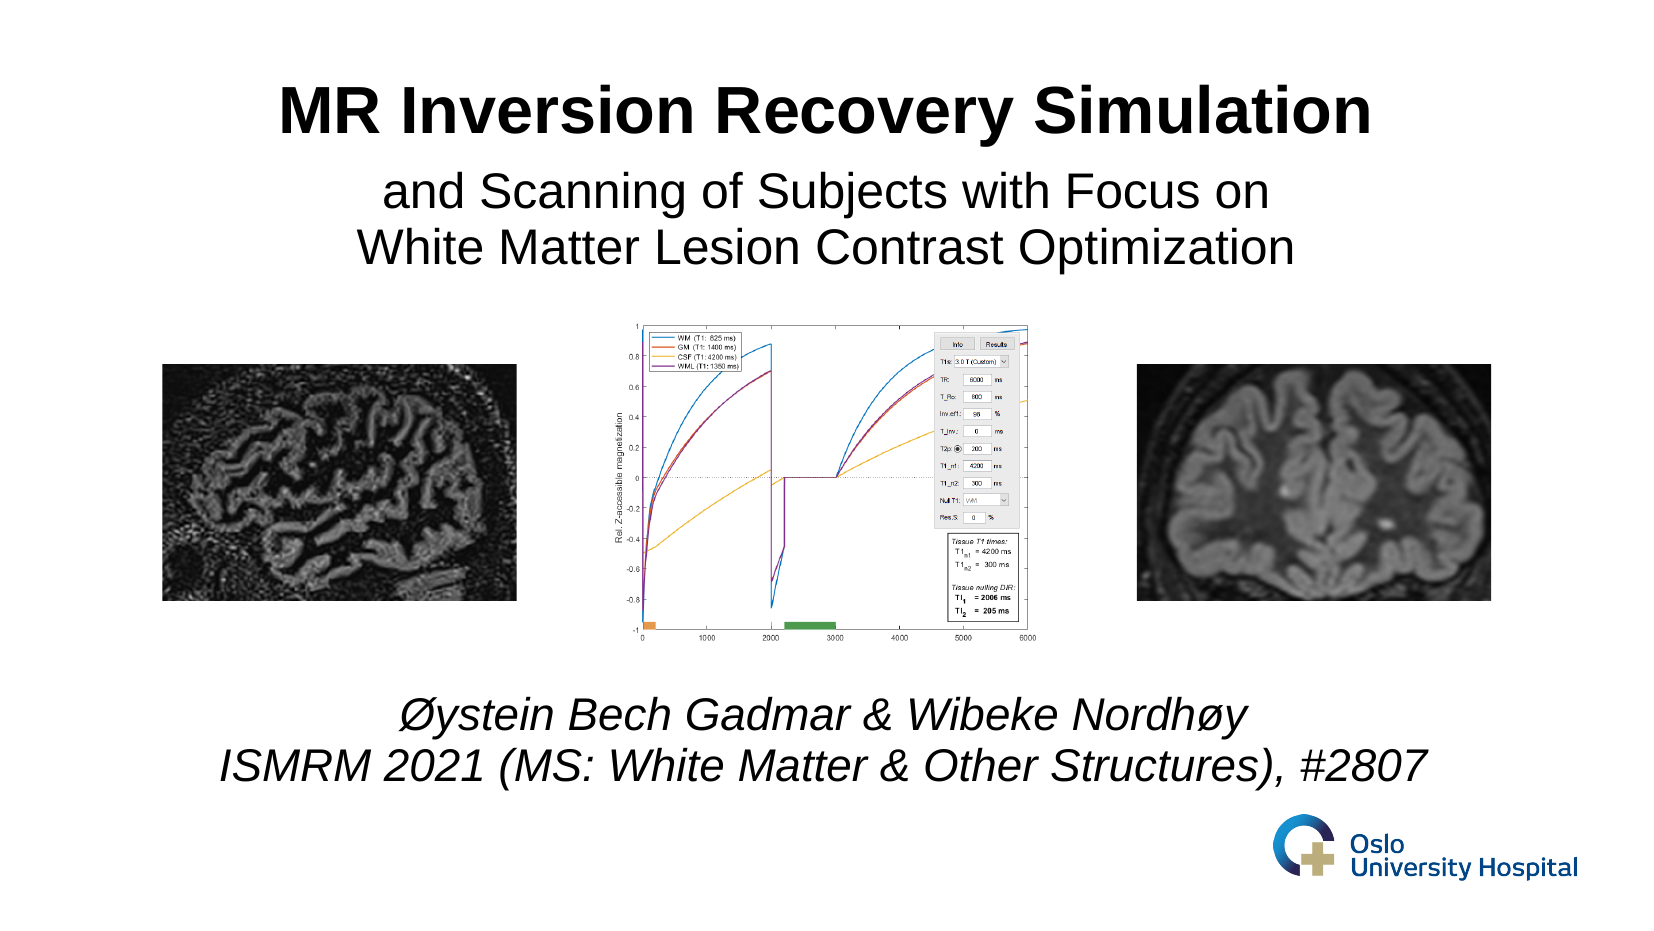

# MR Inversion Recovery Simulation
and Scanning of Subjects with Focus on
White Matter Lesion Contrast Optimization
Øystein Bech Gadmar & Wibeke Nordhøy
ISMRM 2021 (MS: White Matter & Other Structures), #2807